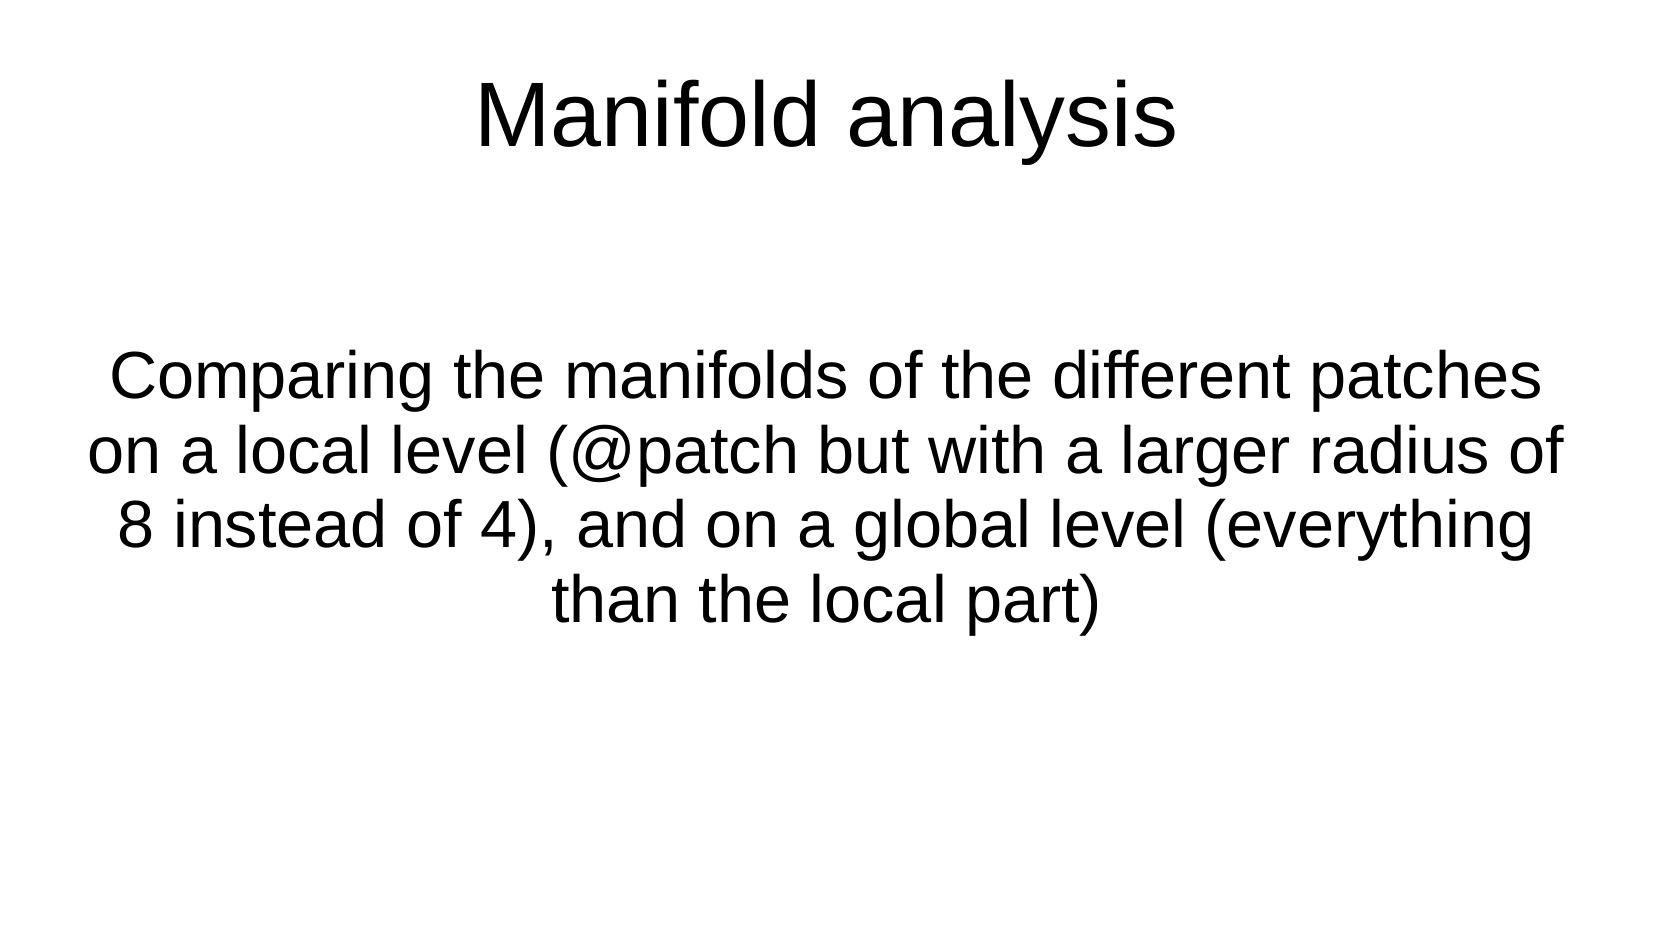

# Manifold analysis
Comparing the manifolds of the different patches on a local level (@patch but with a larger radius of 8 instead of 4), and on a global level (everything than the local part)